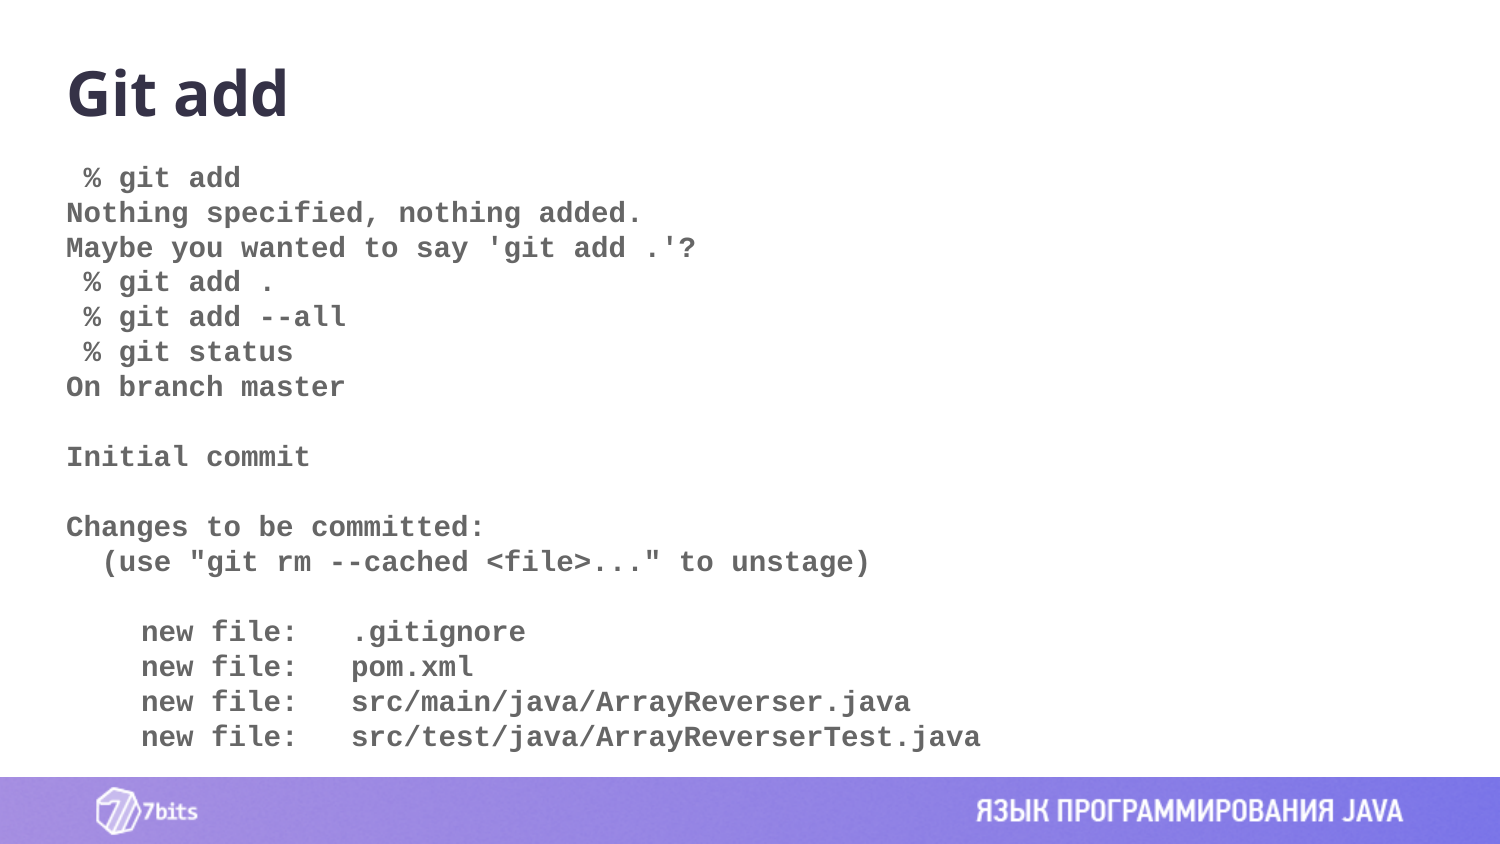

# Git add
 % git add
Nothing specified, nothing added.
Maybe you wanted to say 'git add .'?
 % git add .
 % git add --all
 % git status
On branch master
Initial commit
Changes to be committed:
 (use "git rm --cached <file>..." to unstage)
	new file: .gitignore
	new file: pom.xml
	new file: src/main/java/ArrayReverser.java
	new file: src/test/java/ArrayReverserTest.java